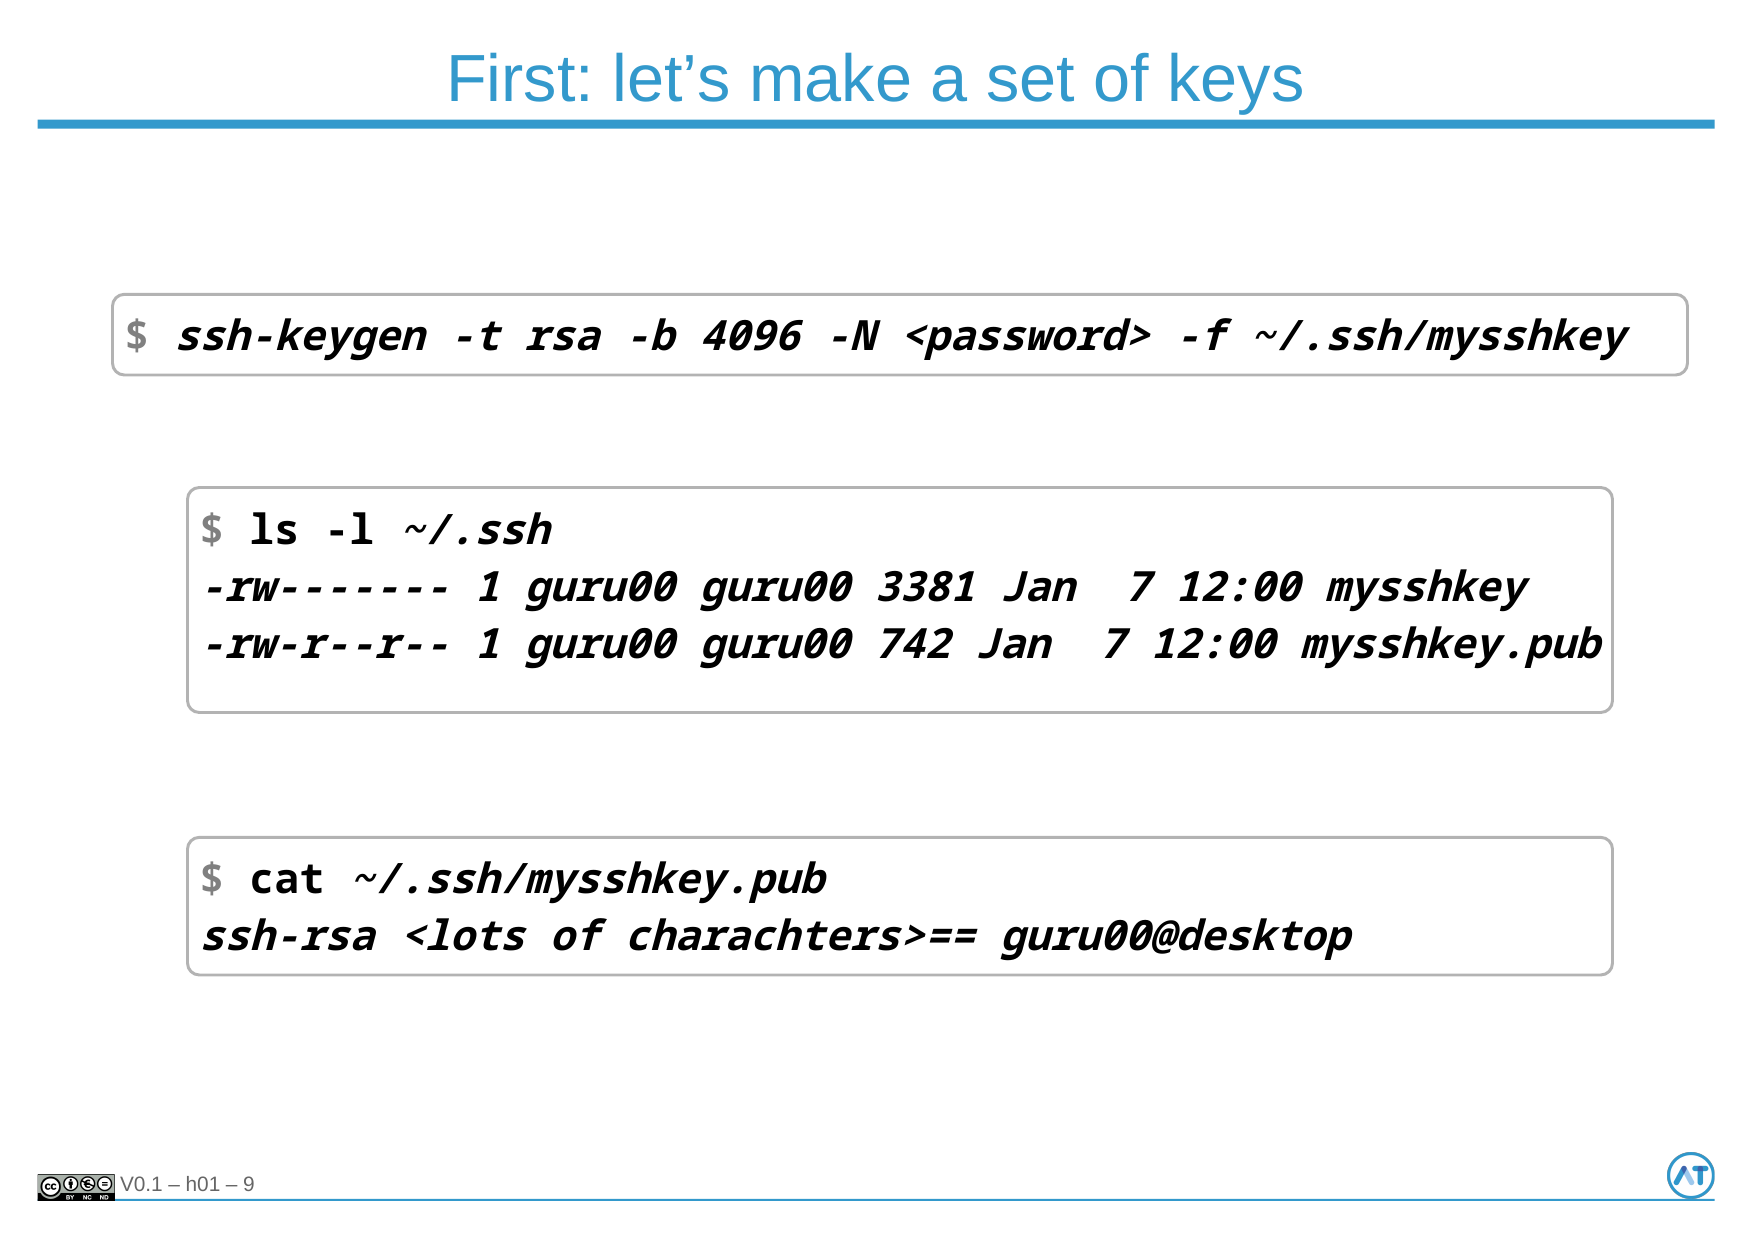

# First: let’s make a set of keys
$ ssh-keygen -t rsa -b 4096 -N <password> -f ~/.ssh/mysshkey
$ ls -l ~/.ssh
-rw------- 1 guru00 guru00 3381 Jan 7 12:00 mysshkey
-rw-r--r-- 1 guru00 guru00 742 Jan 7 12:00 mysshkey.pub
$ cat ~/.ssh/mysshkey.pub
ssh-rsa <lots of charachters>== guru00@desktop